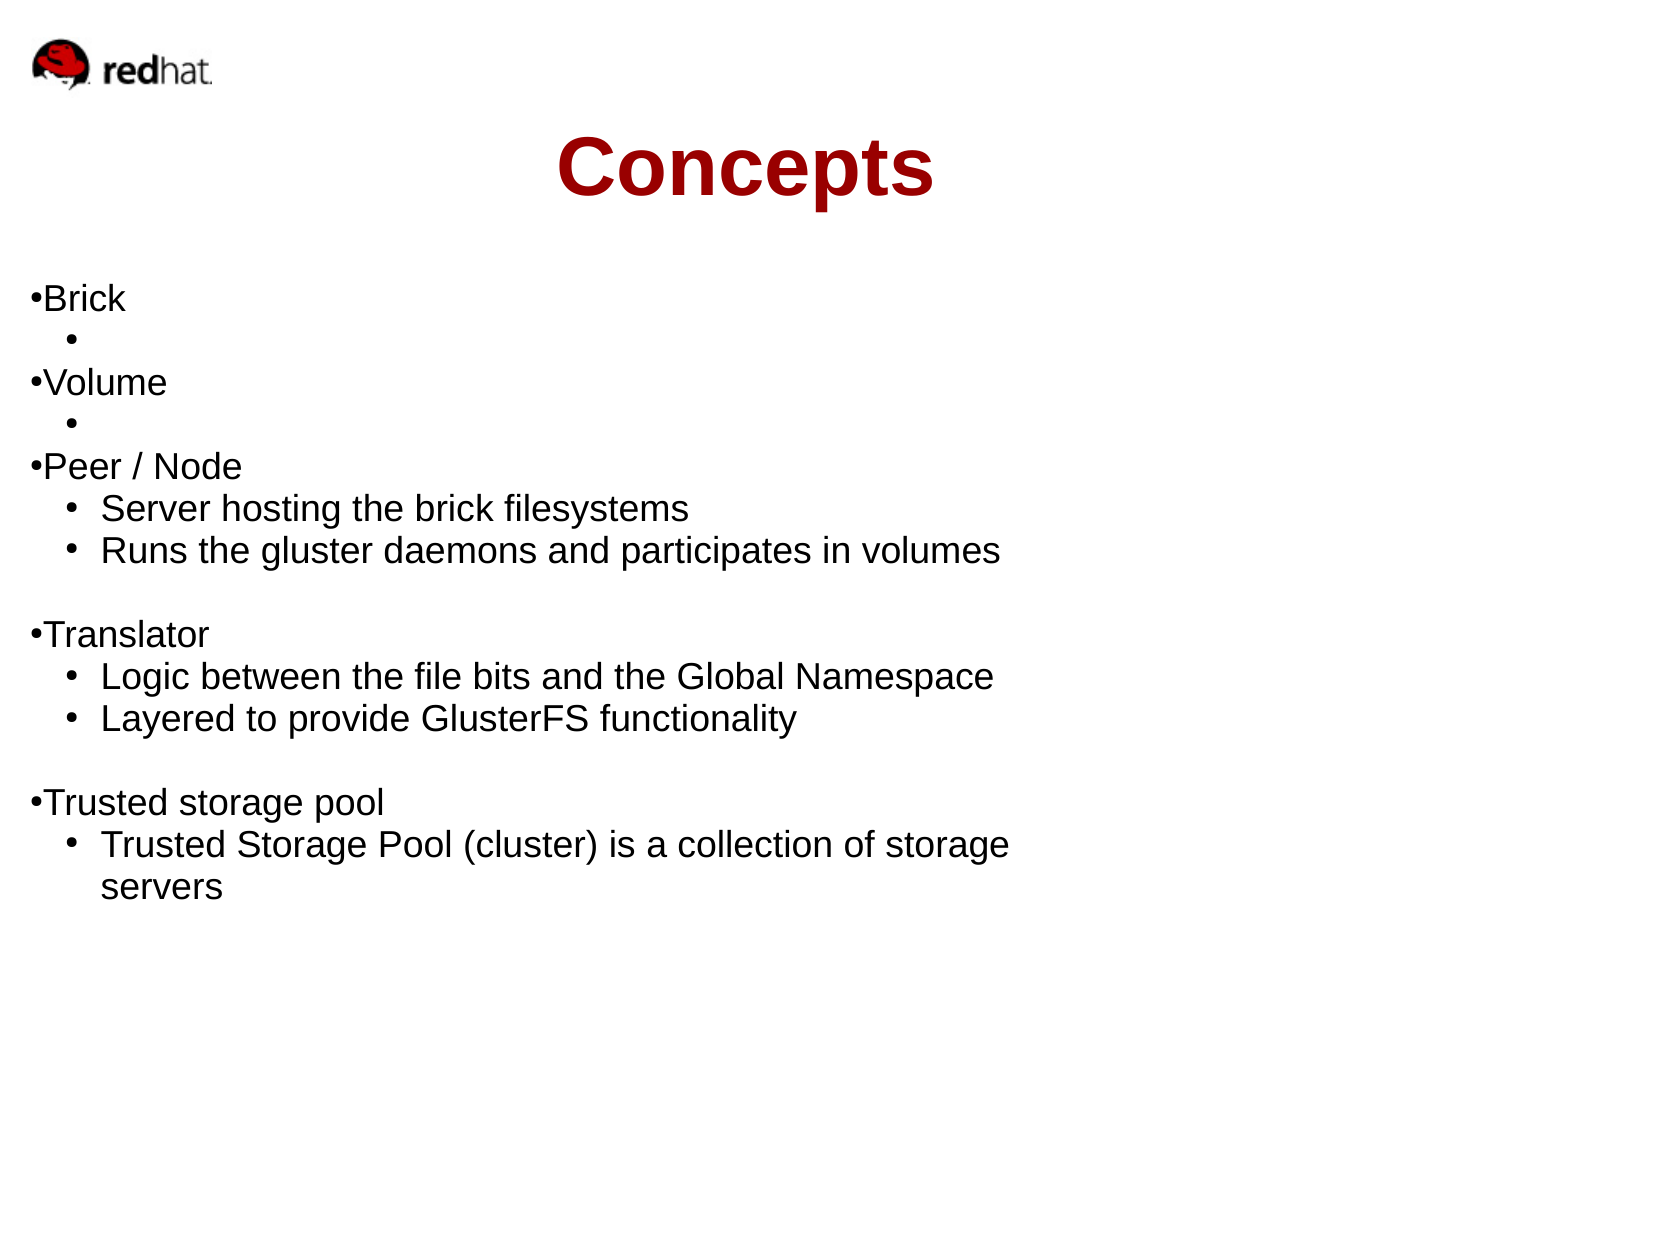

Concepts
Brick
Volume
Peer / Node
Server hosting the brick filesystems
Runs the gluster daemons and participates in volumes
Translator
Logic between the file bits and the Global Namespace
Layered to provide GlusterFS functionality
Trusted storage pool
Trusted Storage Pool (cluster) is a collection of storage
servers